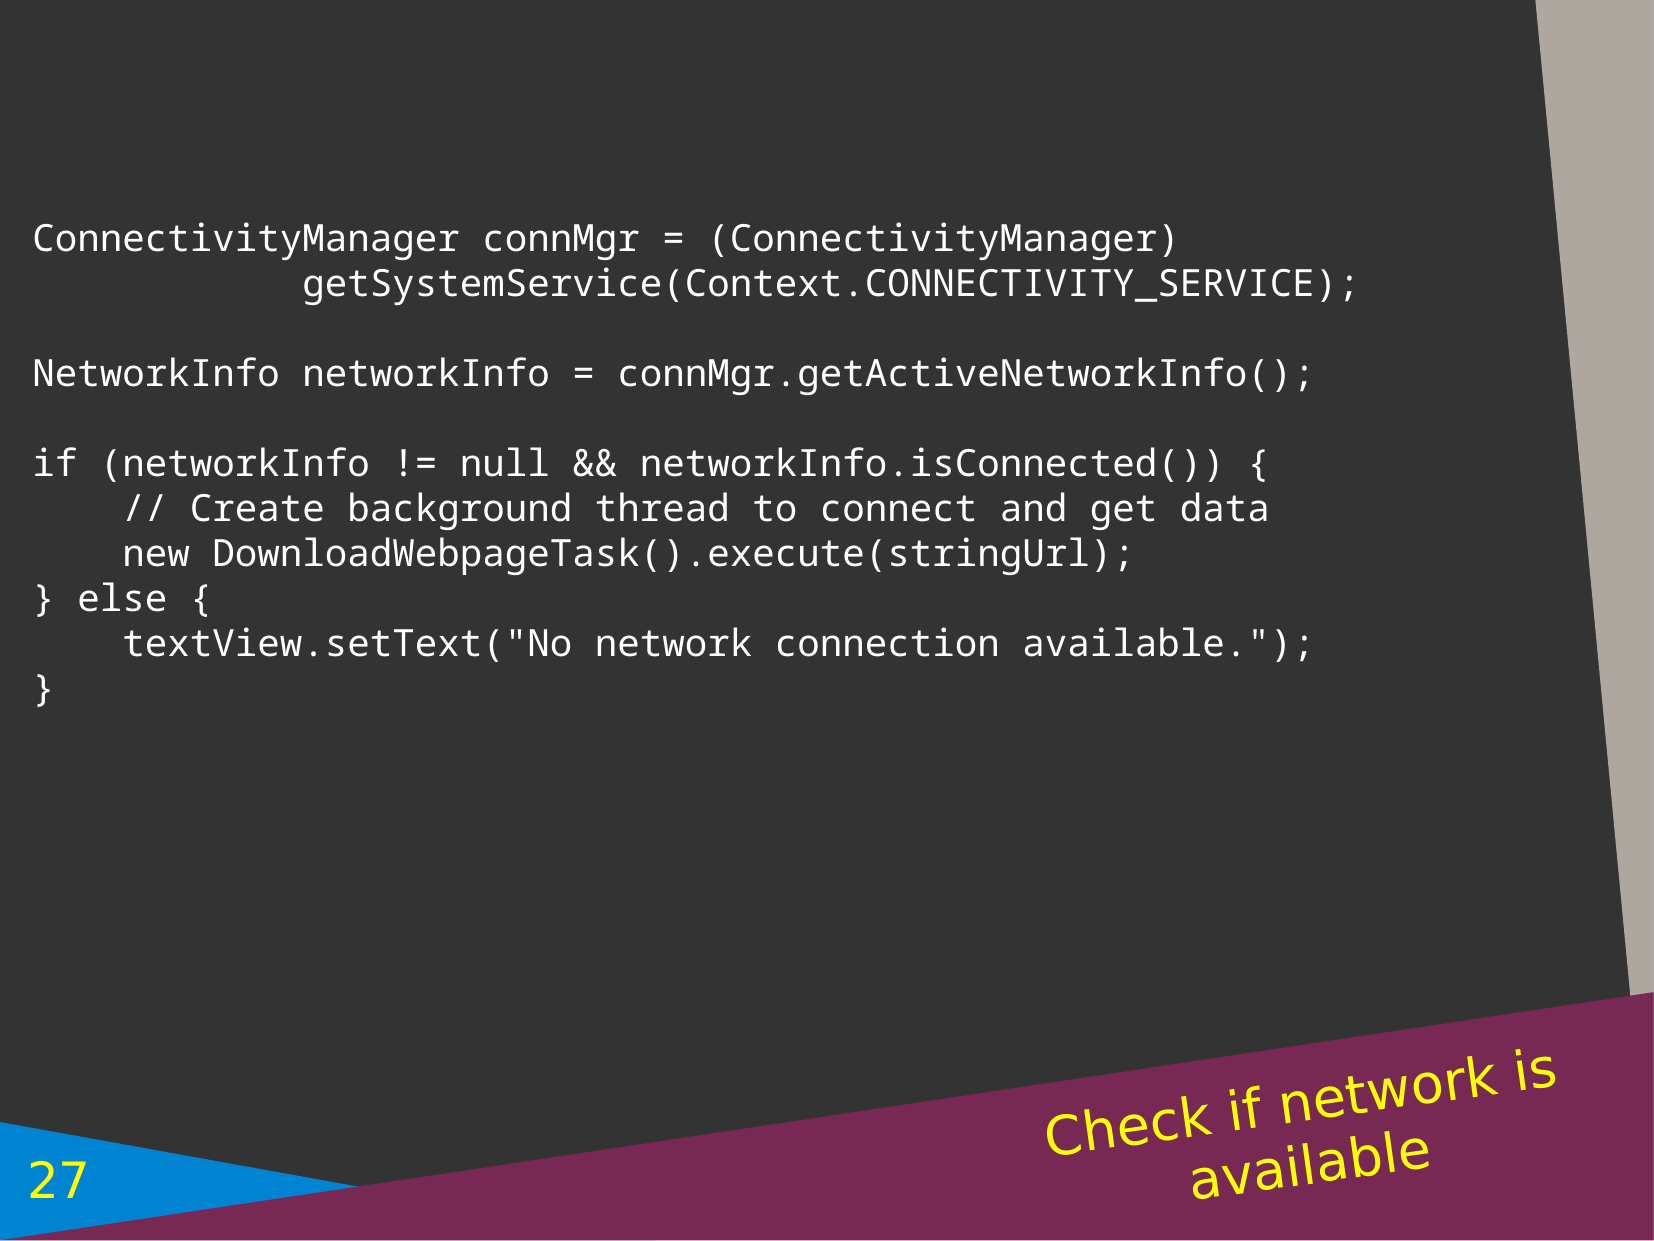

ConnectivityManager connMgr = (ConnectivityManager)
 getSystemService(Context.CONNECTIVITY_SERVICE);
NetworkInfo networkInfo = connMgr.getActiveNetworkInfo();
if (networkInfo != null && networkInfo.isConnected()) {
 // Create background thread to connect and get data
 new DownloadWebpageTask().execute(stringUrl);
} else {
 textView.setText("No network connection available.");
}
# Check if network is available
27